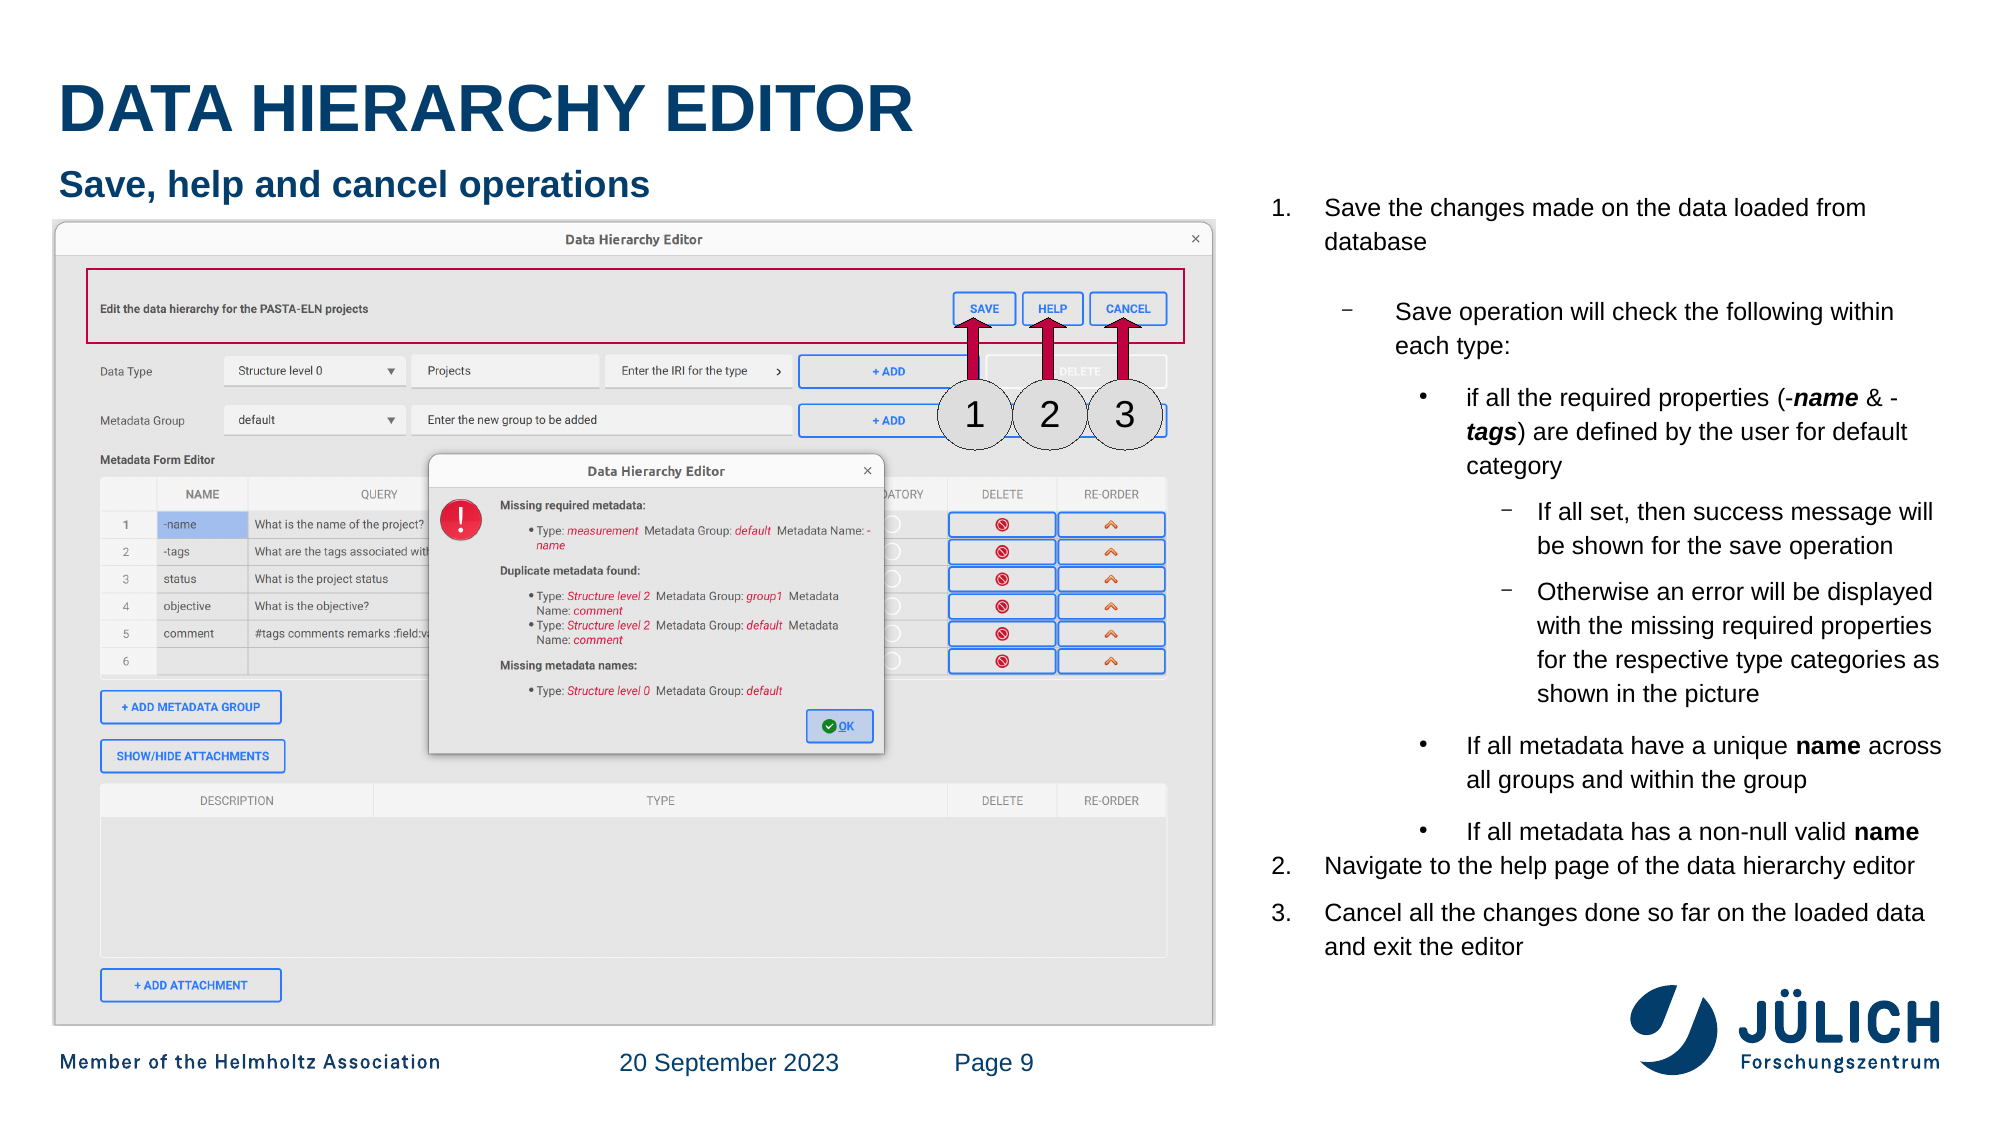

# Data Hierarchy Editor
Save, help and cancel operations
Save the changes made on the data loaded from database
Save operation will check the following within each type:
if all the required properties (-name & -tags) are defined by the user for default category
If all set, then success message will be shown for the save operation
Otherwise an error will be displayed with the missing required properties for the respective type categories as shown in the picture
If all metadata have a unique name across all groups and within the group
If all metadata has a non-null valid name
Navigate to the help page of the data hierarchy editor
Cancel all the changes done so far on the loaded data and exit the editor
1
2
3
20 September 2023
Page